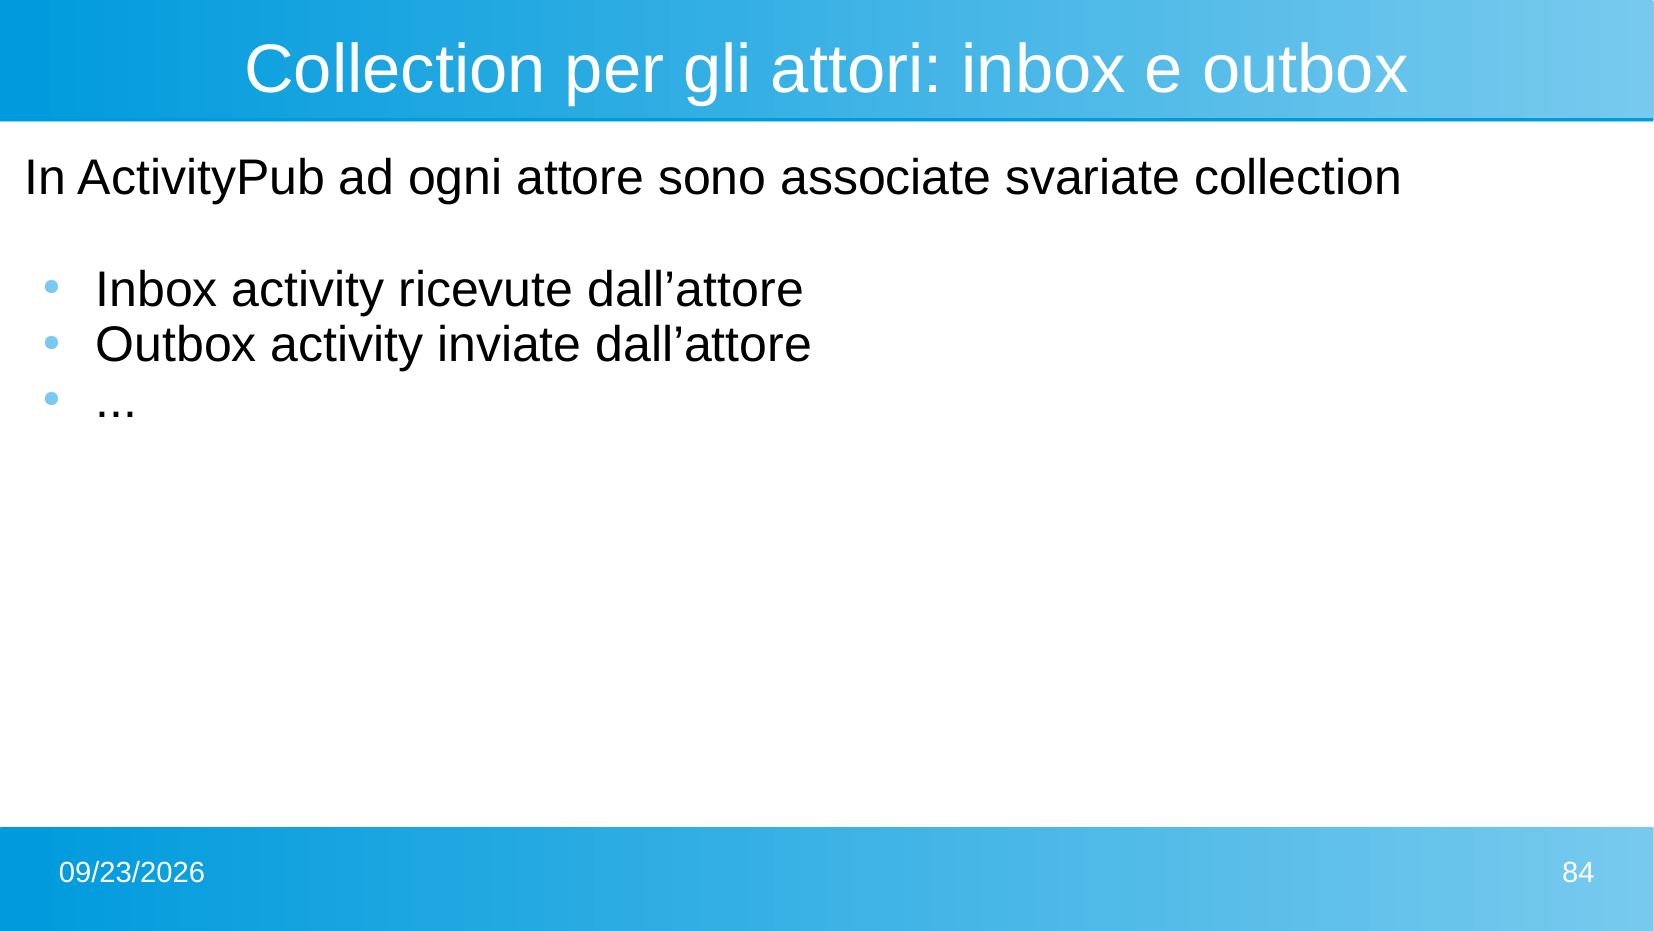

# Collection per gli attori: inbox e outbox
In ActivityPub ad ogni attore sono associate svariate collection
Inbox activity ricevute dall’attore
Outbox activity inviate dall’attore
...
84